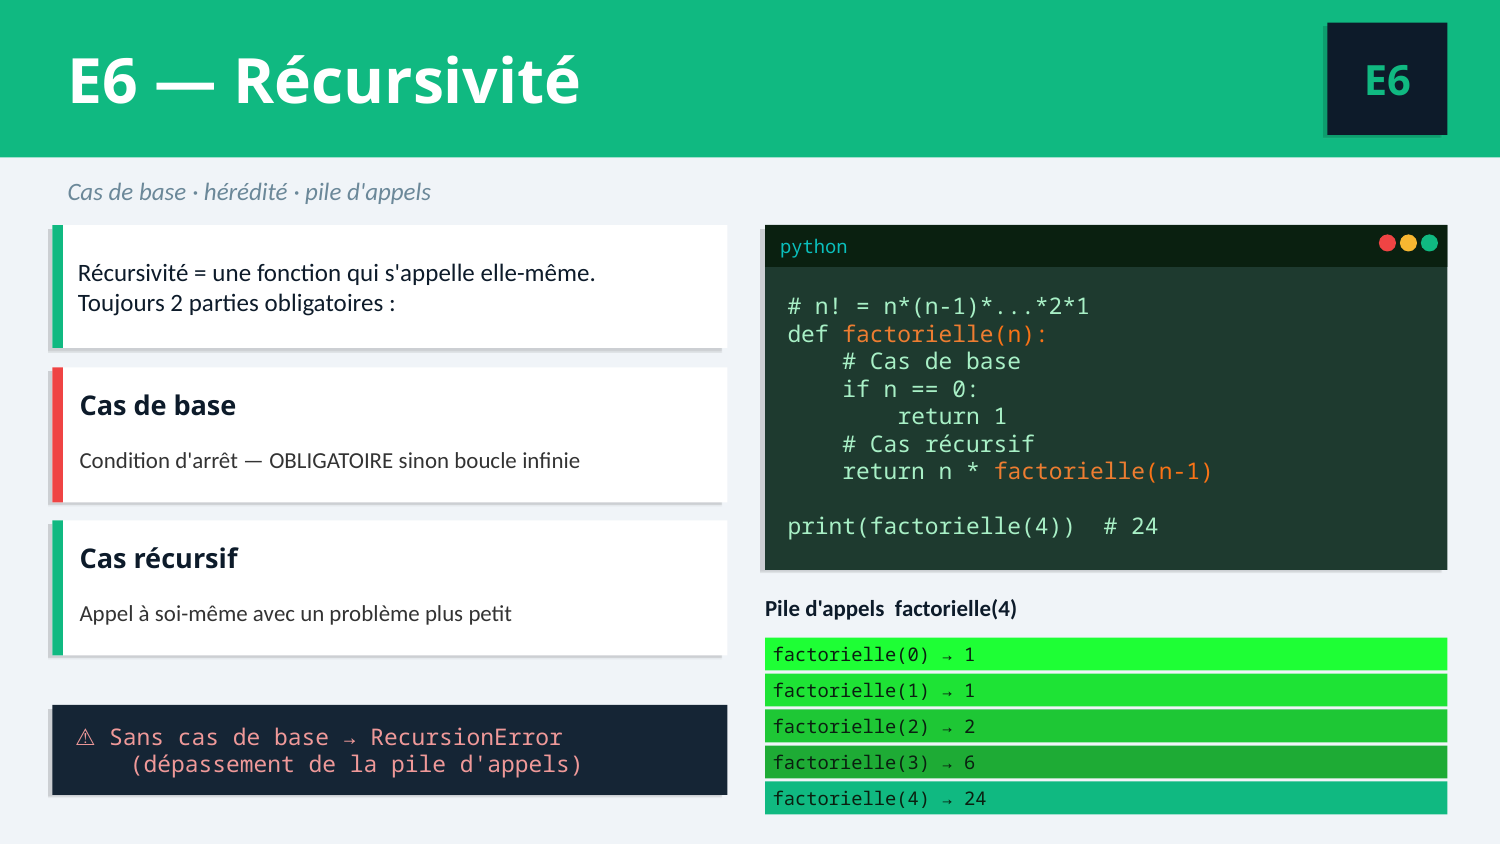

E6 — Récursivité
E6
Cas de base · hérédité · pile d'appels
python
Récursivité = une fonction qui s'appelle elle-même.
Toujours 2 parties obligatoires :
# n! = n*(n-1)*...*2*1
def factorielle(n):
 # Cas de base
 if n == 0:
 return 1
 # Cas récursif
 return n * factorielle(n-1)
print(factorielle(4)) # 24
Cas de base
Condition d'arrêt — OBLIGATOIRE sinon boucle infinie
Cas récursif
Appel à soi-même avec un problème plus petit
Pile d'appels factorielle(4)
factorielle(0) → 1
factorielle(1) → 1
⚠️ Sans cas de base → RecursionError
 (dépassement de la pile d'appels)
factorielle(2) → 2
factorielle(3) → 6
factorielle(4) → 24